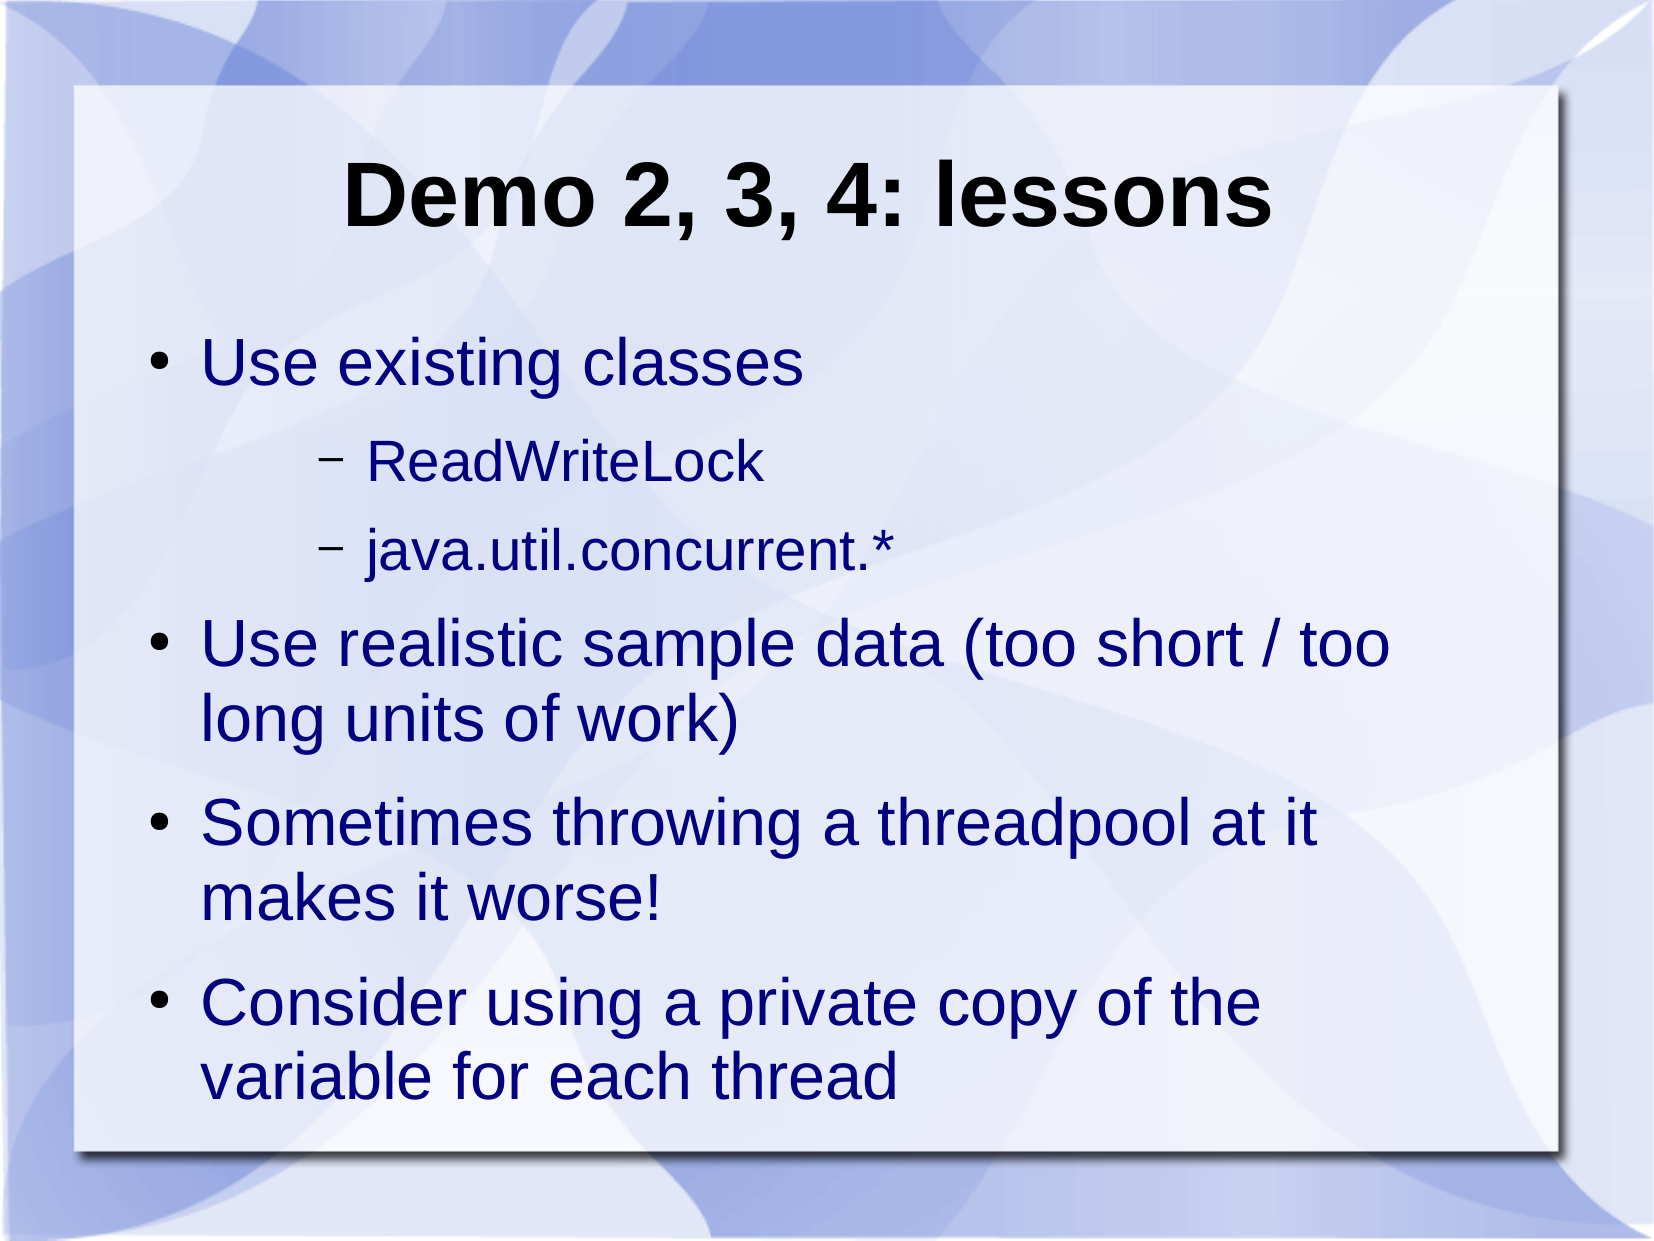

# Demo 2, 3, 4: lessons
Use existing classes
ReadWriteLock
java.util.concurrent.*
Use realistic sample data (too short / too long units of work)
Sometimes throwing a threadpool at it makes it worse!
Consider using a private copy of the variable for each thread